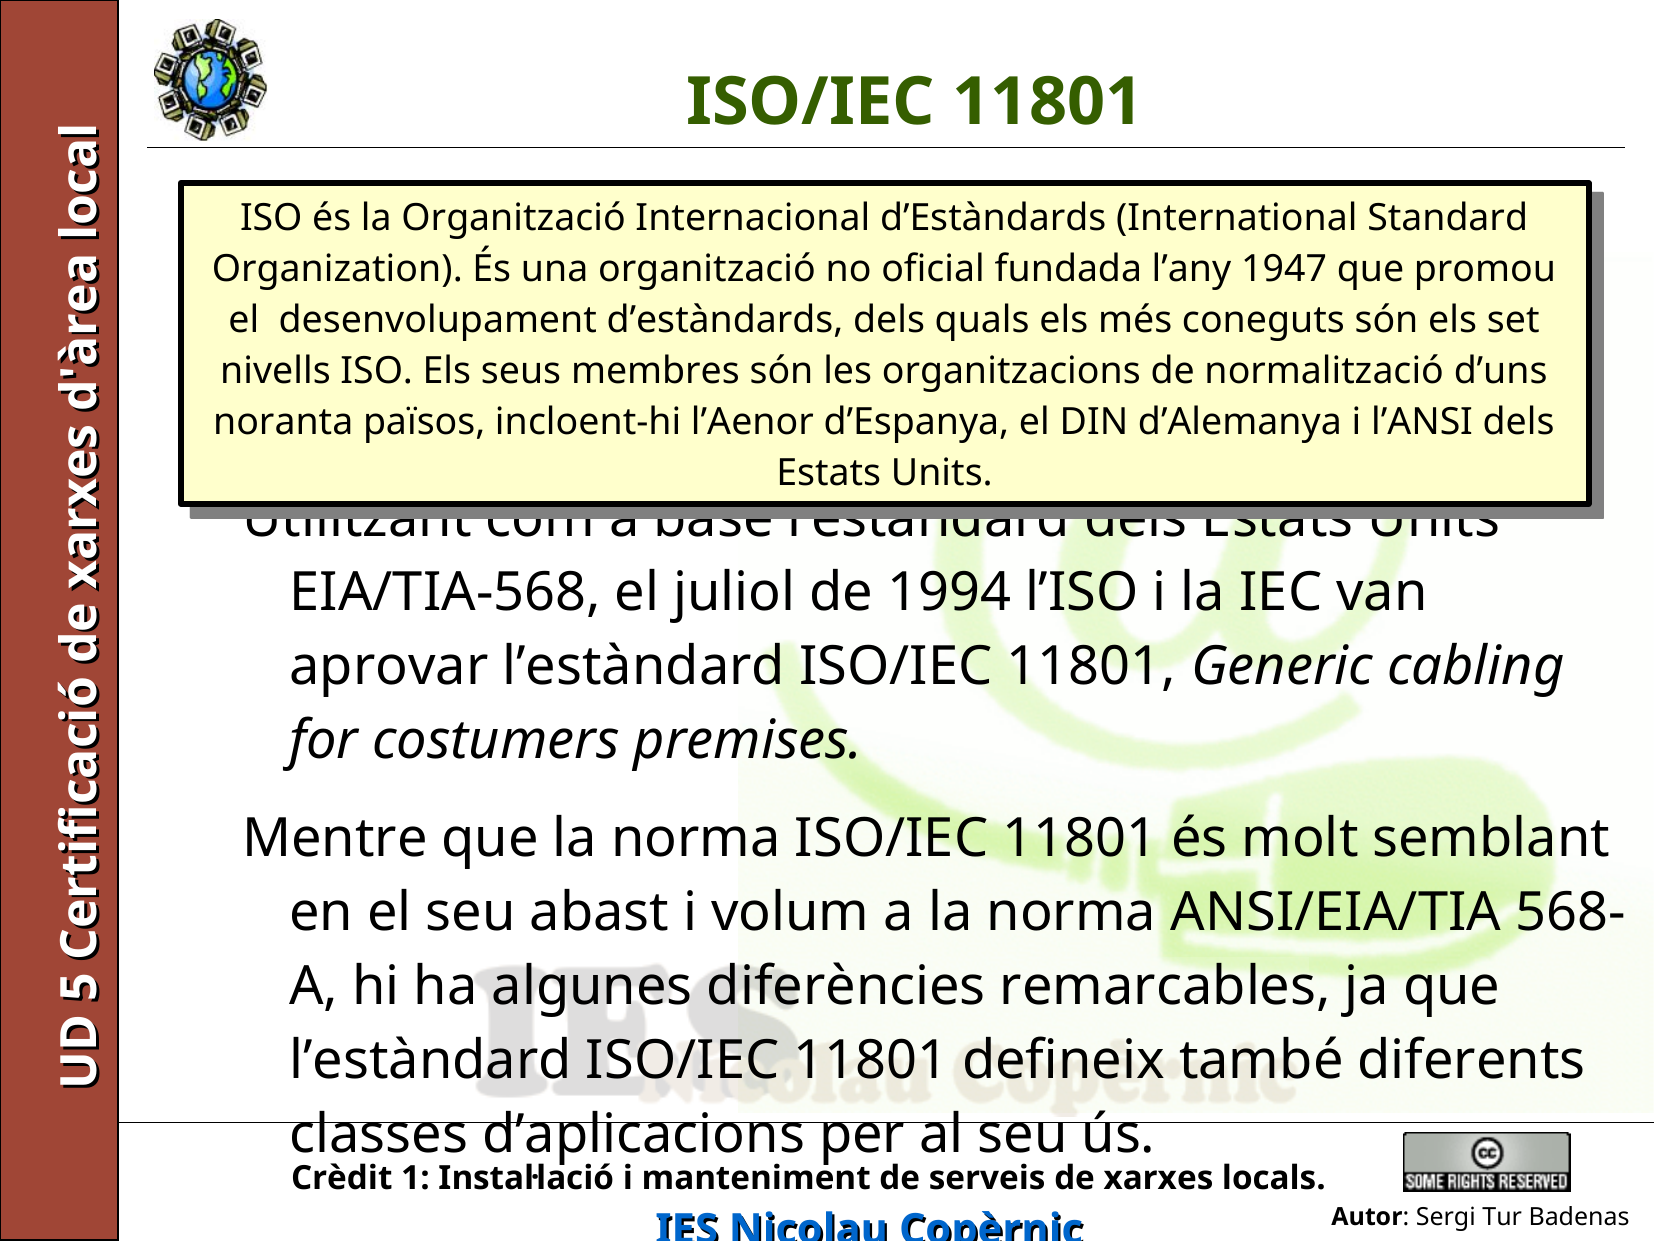

# ISO/IEC 11801
ISO és la Organització Internacional d’Estàndards (International Standard Organization). És una organització no oficial fundada l’any 1947 que promou el desenvolupament d’estàndards, dels quals els més coneguts són els set nivells ISO. Els seus membres són les organitzacions de normalització d’uns noranta països, incloent-hi l’Aenor d’Espanya, el DIN d’Alemanya i l’ANSI dels Estats Units.
Utilitzant com a base l’estàndard dels Estats Units EIA/TIA-568, el juliol de 1994 l’ISO i la IEC van aprovar l’estàndard ISO/IEC 11801, Generic cabling for costumers premises.
Mentre que la norma ISO/IEC 11801 és molt semblant en el seu abast i volum a la norma ANSI/EIA/TIA 568-A, hi ha algunes diferències remarcables, ja que l’estàndard ISO/IEC 11801 defineix també diferents classes d’aplicacions per al seu ús.